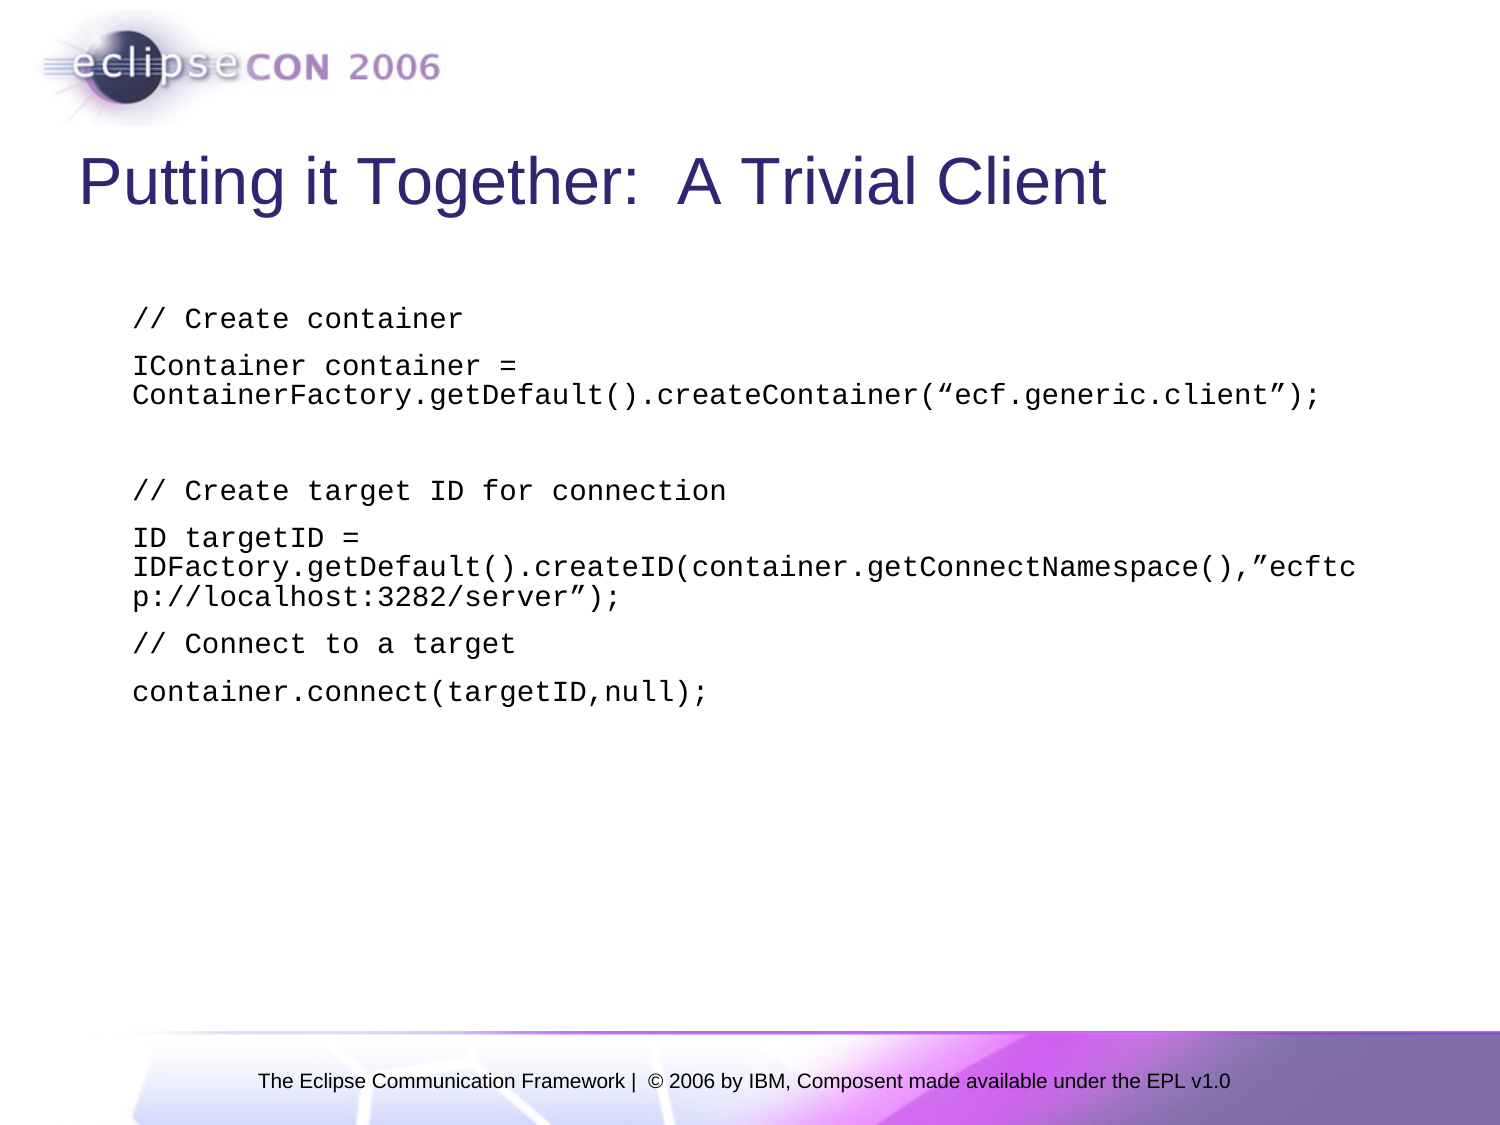

# Putting it Together: A Trivial Client
// Create container
IContainer container = ContainerFactory.getDefault().createContainer(“ecf.generic.client”);
// Create target ID for connection
ID targetID = IDFactory.getDefault().createID(container.getConnectNamespace(),”ecftcp://localhost:3282/server”);
// Connect to a target
container.connect(targetID,null);